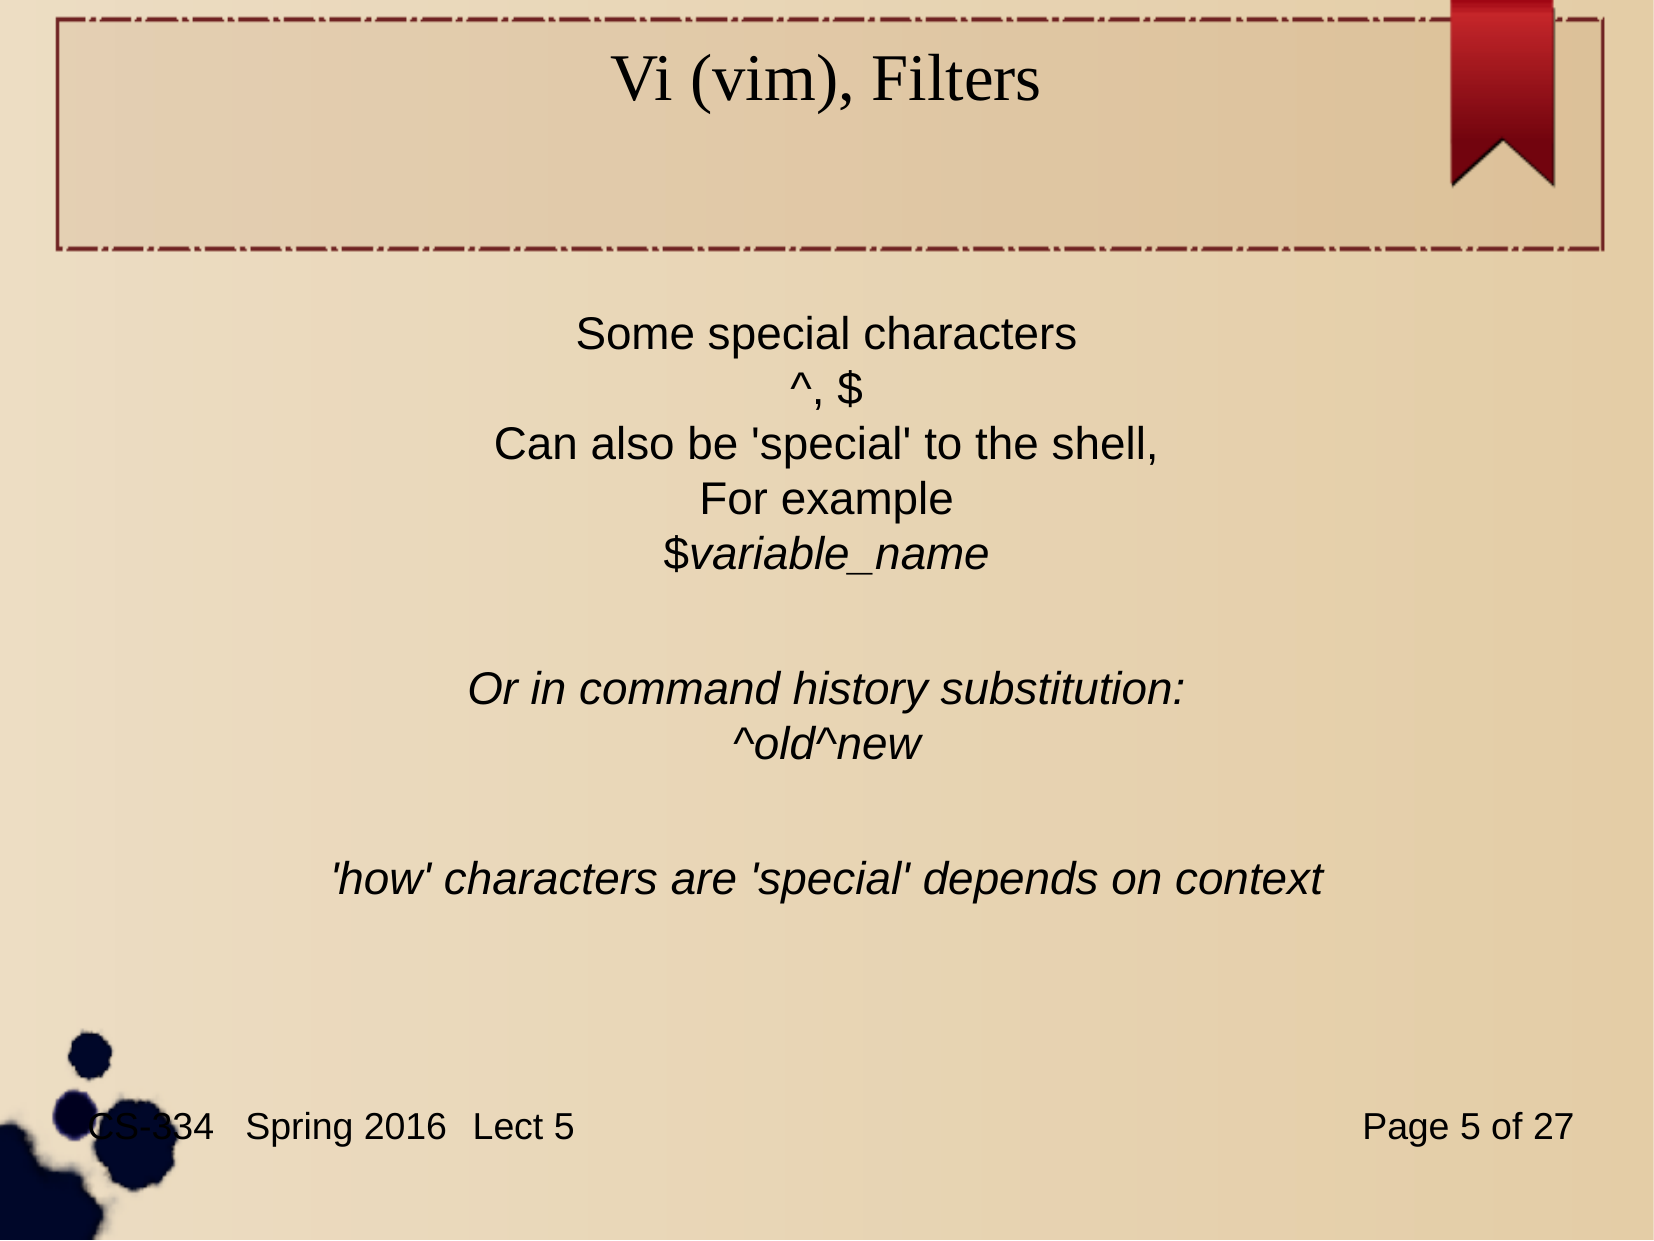

Vi (vim), Filters
Some special characters
^, $
Can also be 'special' to the shell,
For example
$variable_name
Or in command history substitution:
^old^new
'how' characters are 'special' depends on context
CS-334 Spring 2016	 Lect 5											Page of 27